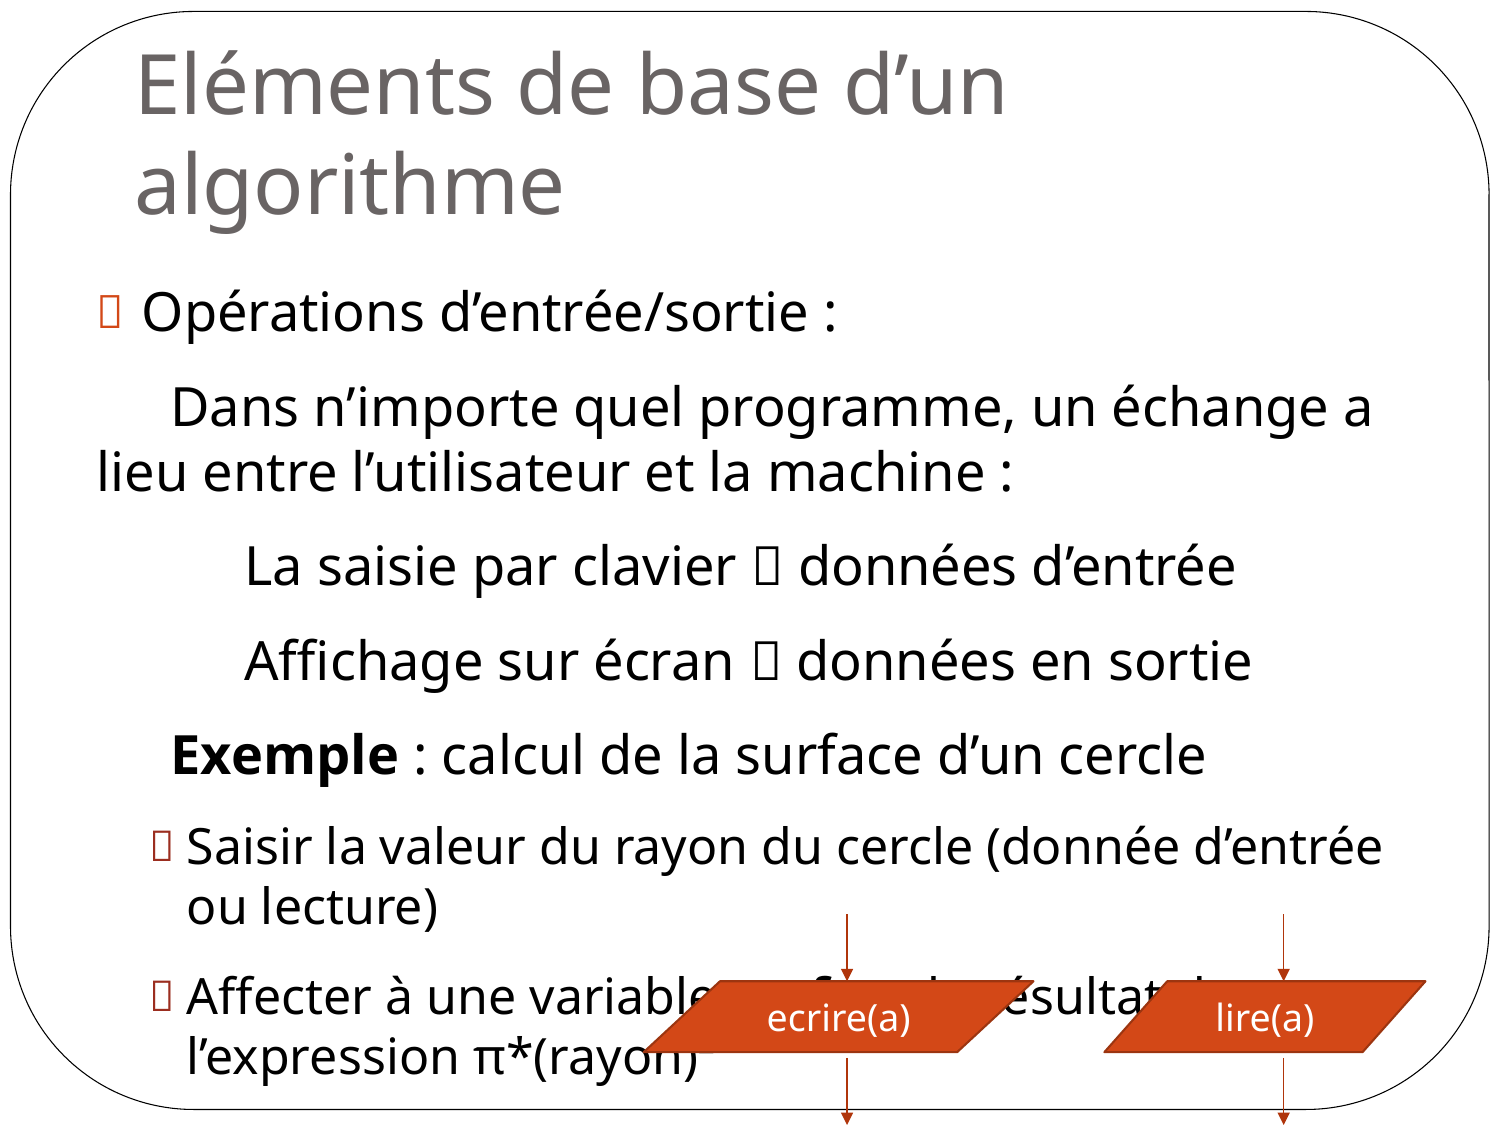

# Eléments de base d’un algorithme
Opérations d’entrée/sortie :
	Dans n’importe quel programme, un échange a lieu entre l’utilisateur et la machine :
		La saisie par clavier  données d’entrée
		Affichage sur écran  données en sortie
	Exemple : calcul de la surface d’un cercle
Saisir la valeur du rayon du cercle (donnée d’entrée ou lecture)
Affecter à une variable surface le résultat de l’expression π*(rayon)²
Afficher le résultat (donnée de sortie ou écriture)
 Cette suite d’opérations est appelé « Séquence d’instructions »
Les opérations d’entré/sortie sont représentées dans un organigramme avec un rectangle incliné
ecrire(a)
lire(a)